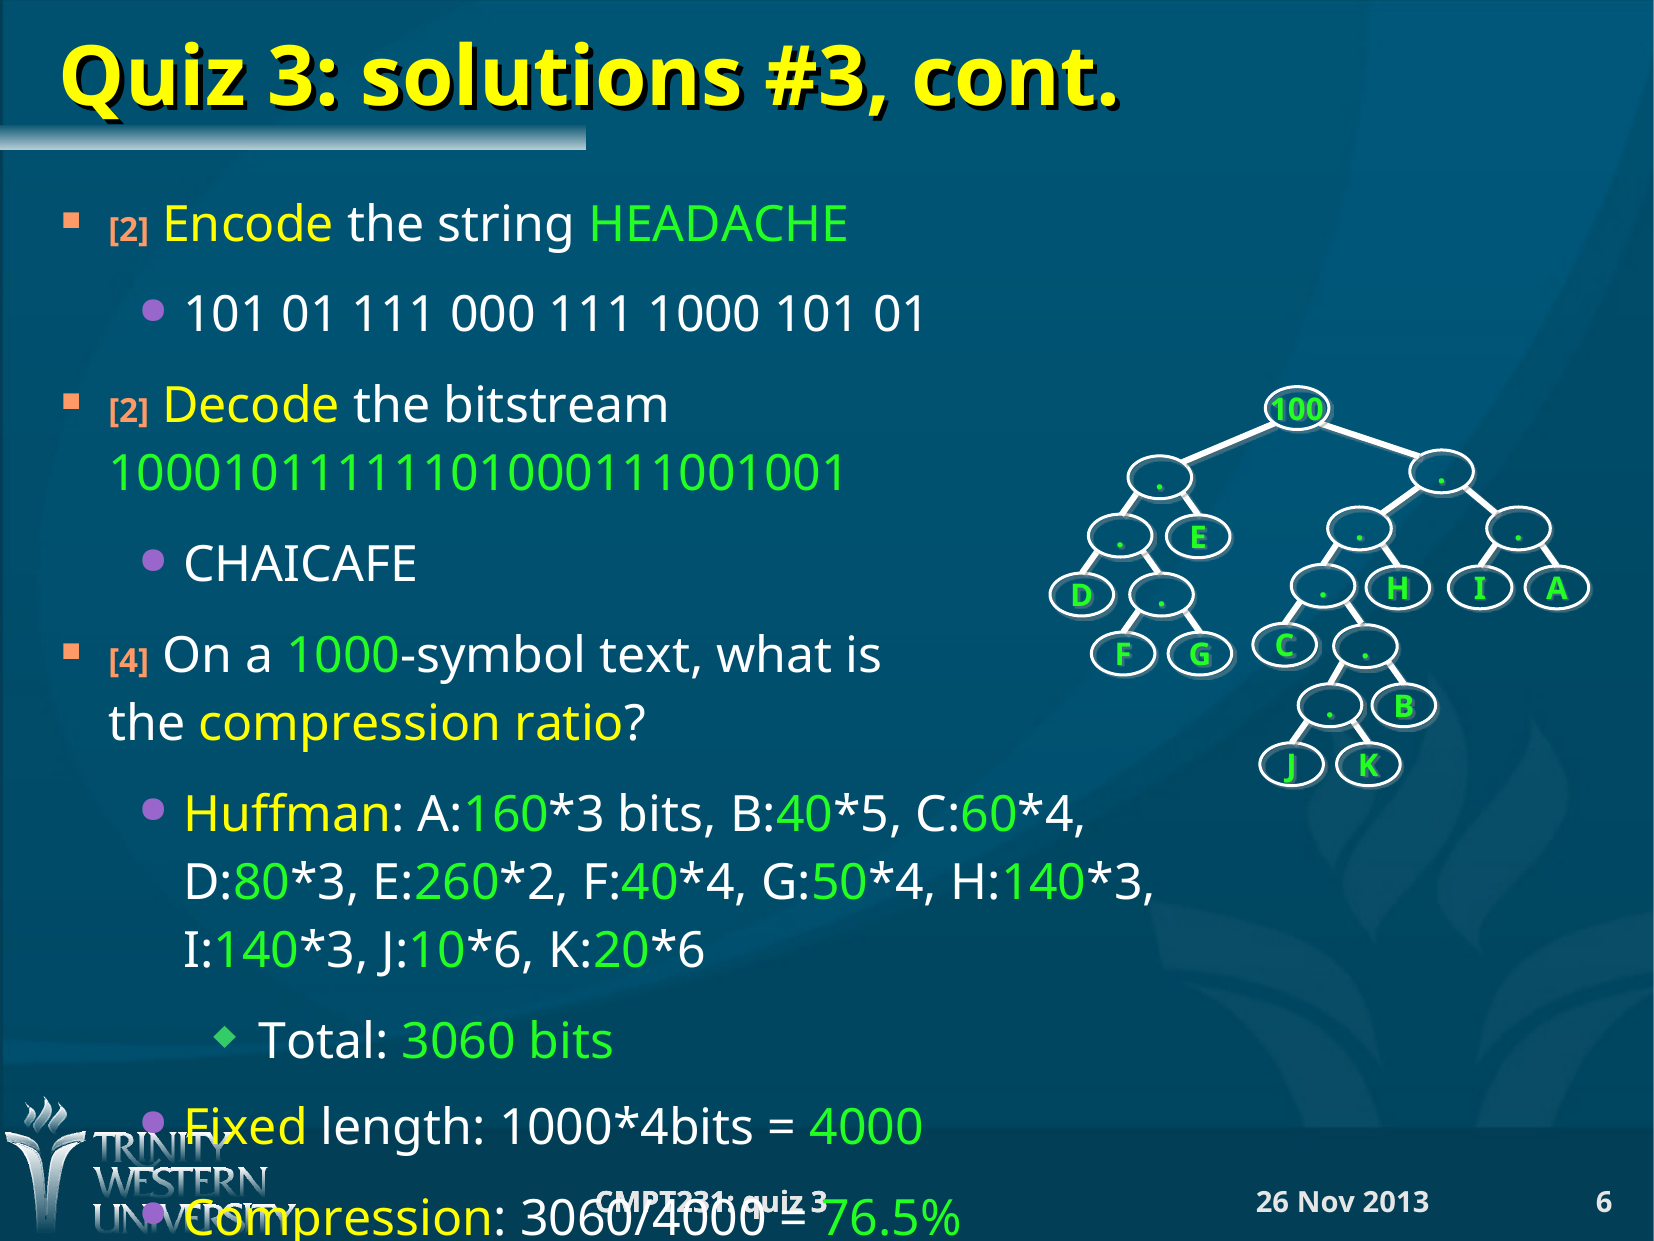

# Quiz 3: solutions #3, cont.
[2] Encode the string HEADACHE
101 01 111 000 111 1000 101 01
[2] Decode the bitstream 10001011111101000111001001
CHAICAFE
[4] On a 1000-symbol text, what is
the compression ratio?
Huffman: A:160*3 bits, B:40*5, C:60*4, D:80*3, E:260*2, F:40*4, G:50*4, H:140*3, I:140*3, J:10*6, K:20*6
Total: 3060 bits
Fixed length: 1000*4bits = 4000
Compression: 3060/4000 = 76.5%
100
.
.
.
.
.
E
.
I
H
A
D
.
C
.
F
G
.
B
J
K
CMPT231: quiz 3
26 Nov 2013
6